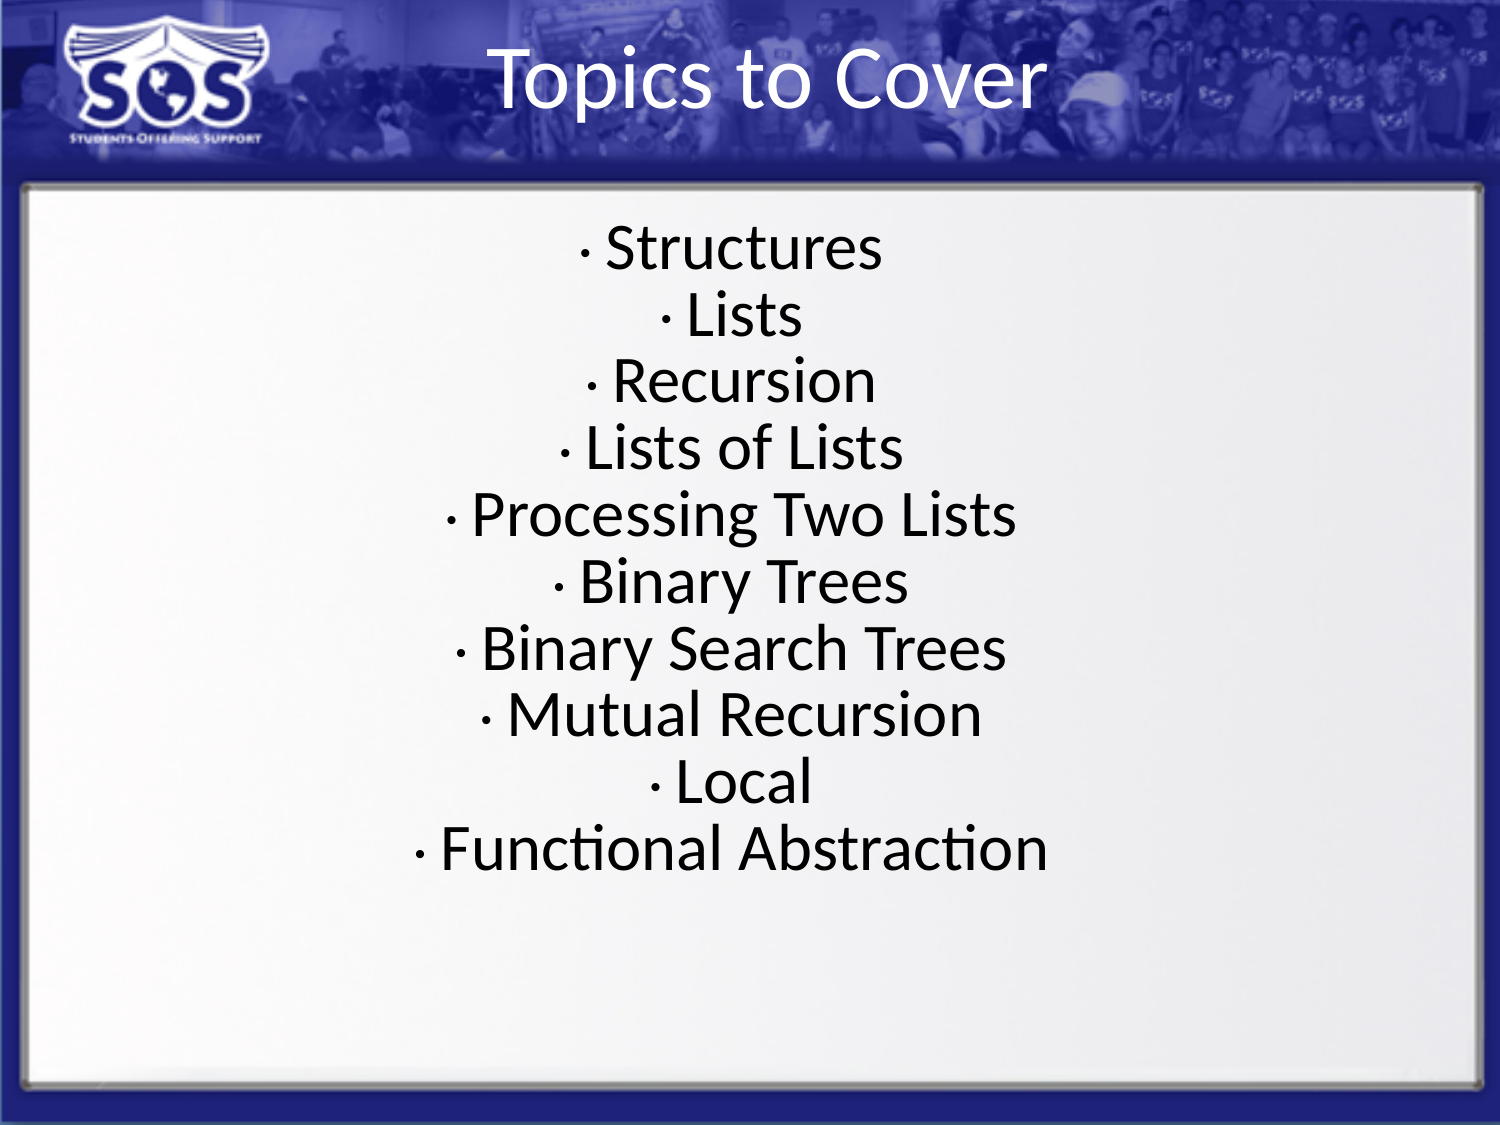

Topics to Cover
 Structures
 Lists
 Recursion
 Lists of Lists
 Processing Two Lists
 Binary Trees
 Binary Search Trees
 Mutual Recursion
 Local
 Functional Abstraction